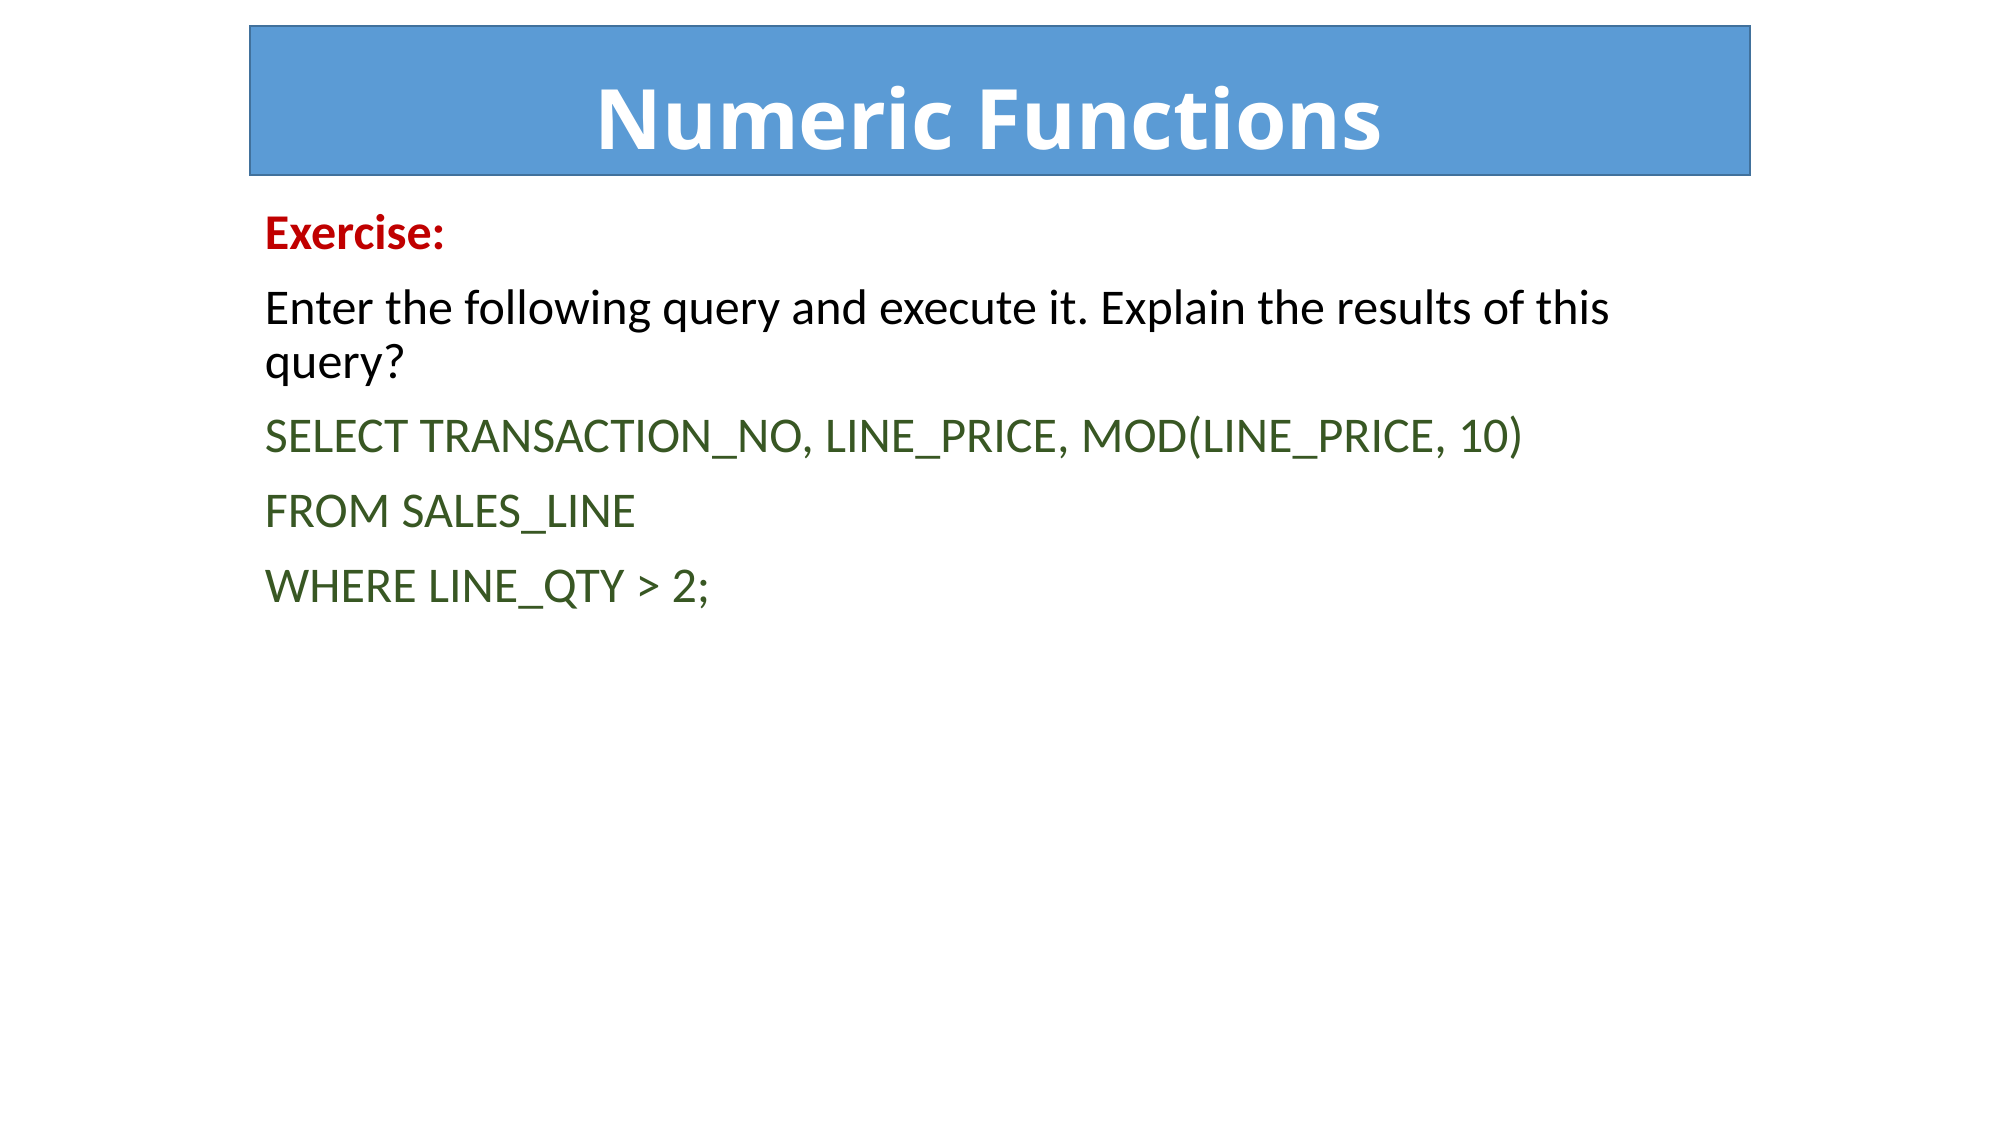

# Numeric Functions
Exercise:
Enter the following query and execute it. Explain the results of this query?
SELECT TRANSACTION_NO, LINE_PRICE, MOD(LINE_PRICE, 10)
FROM SALES_LINE
WHERE LINE_QTY > 2;